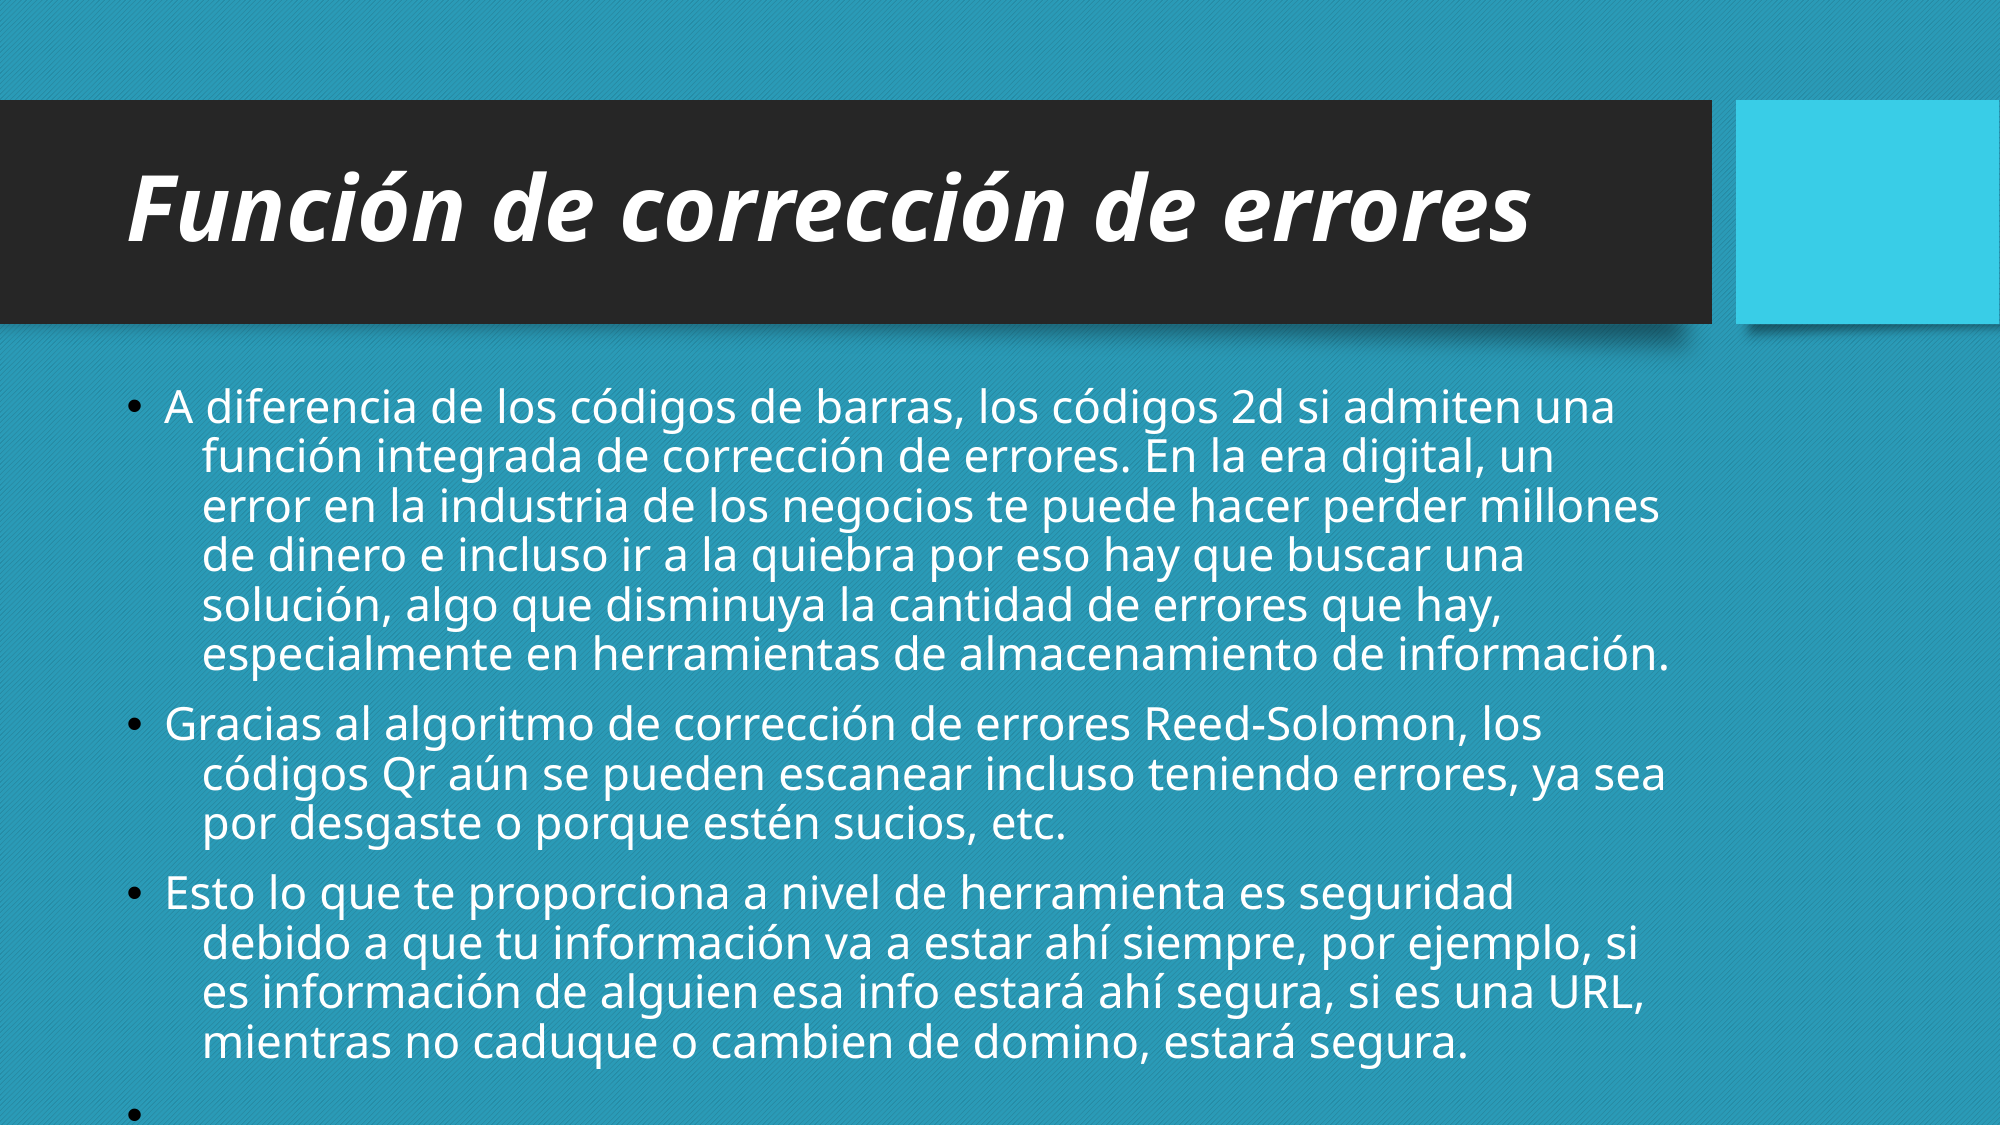

# Función de corrección de errores
A diferencia de los códigos de barras, los códigos 2d si admiten una función integrada de corrección de errores. En la era digital, un error en la industria de los negocios te puede hacer perder millones de dinero e incluso ir a la quiebra por eso hay que buscar una solución, algo que disminuya la cantidad de errores que hay, especialmente en herramientas de almacenamiento de información.
Gracias al algoritmo de corrección de errores Reed-Solomon, los códigos Qr aún se pueden escanear incluso teniendo errores, ya sea por desgaste o porque estén sucios, etc.
Esto lo que te proporciona a nivel de herramienta es seguridad debido a que tu información va a estar ahí siempre, por ejemplo, si es información de alguien esa info estará ahí segura, si es una URL, mientras no caduque o cambien de domino, estará segura.